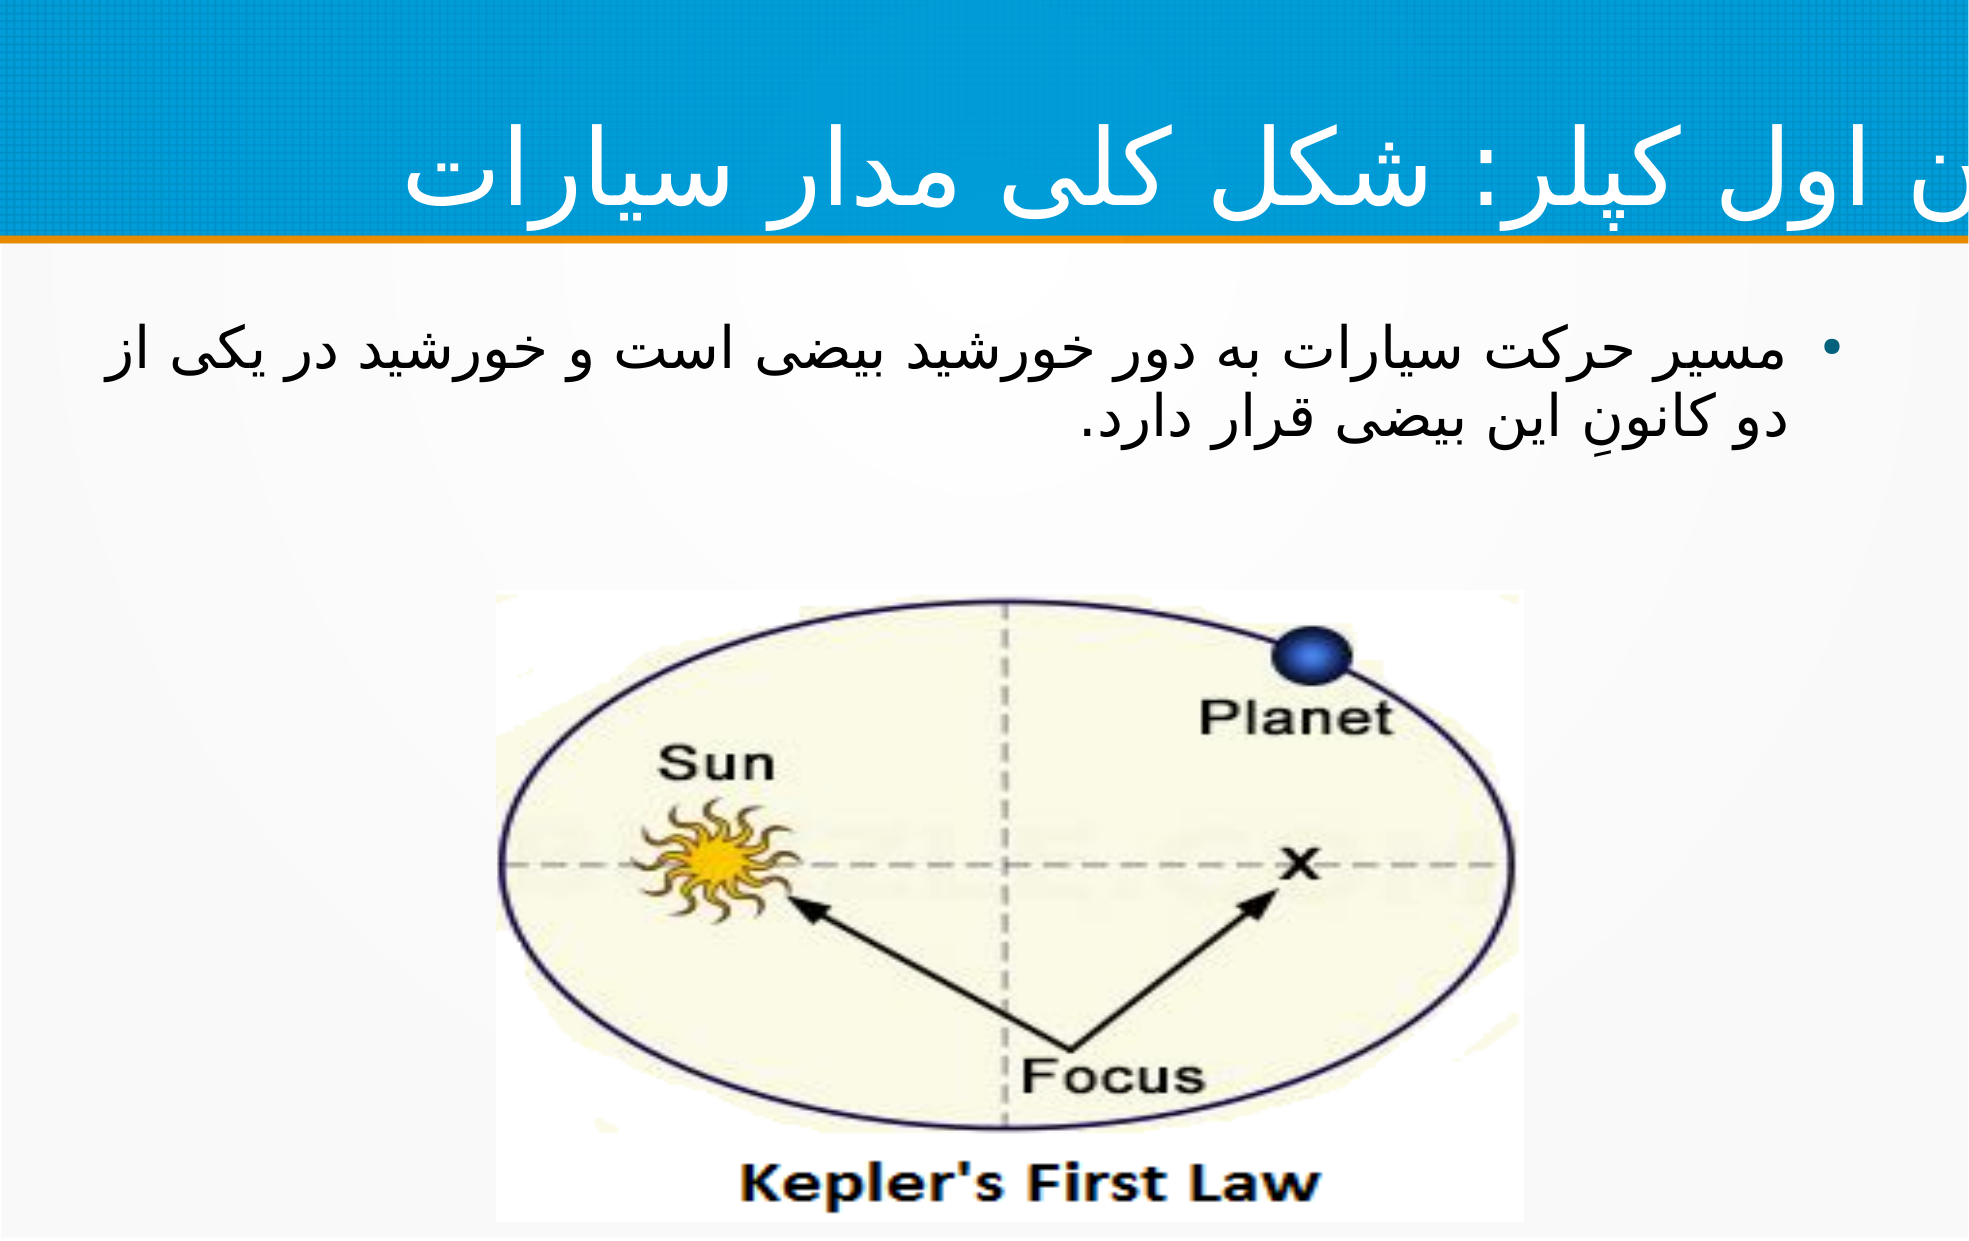

# قانون اول کپلر: شکل کلی مدار سیارات
مسیر حرکت سیارات به دور خورشید بیضی است و خورشید در یکی از دو کانونِ این بیضی قرار دارد.